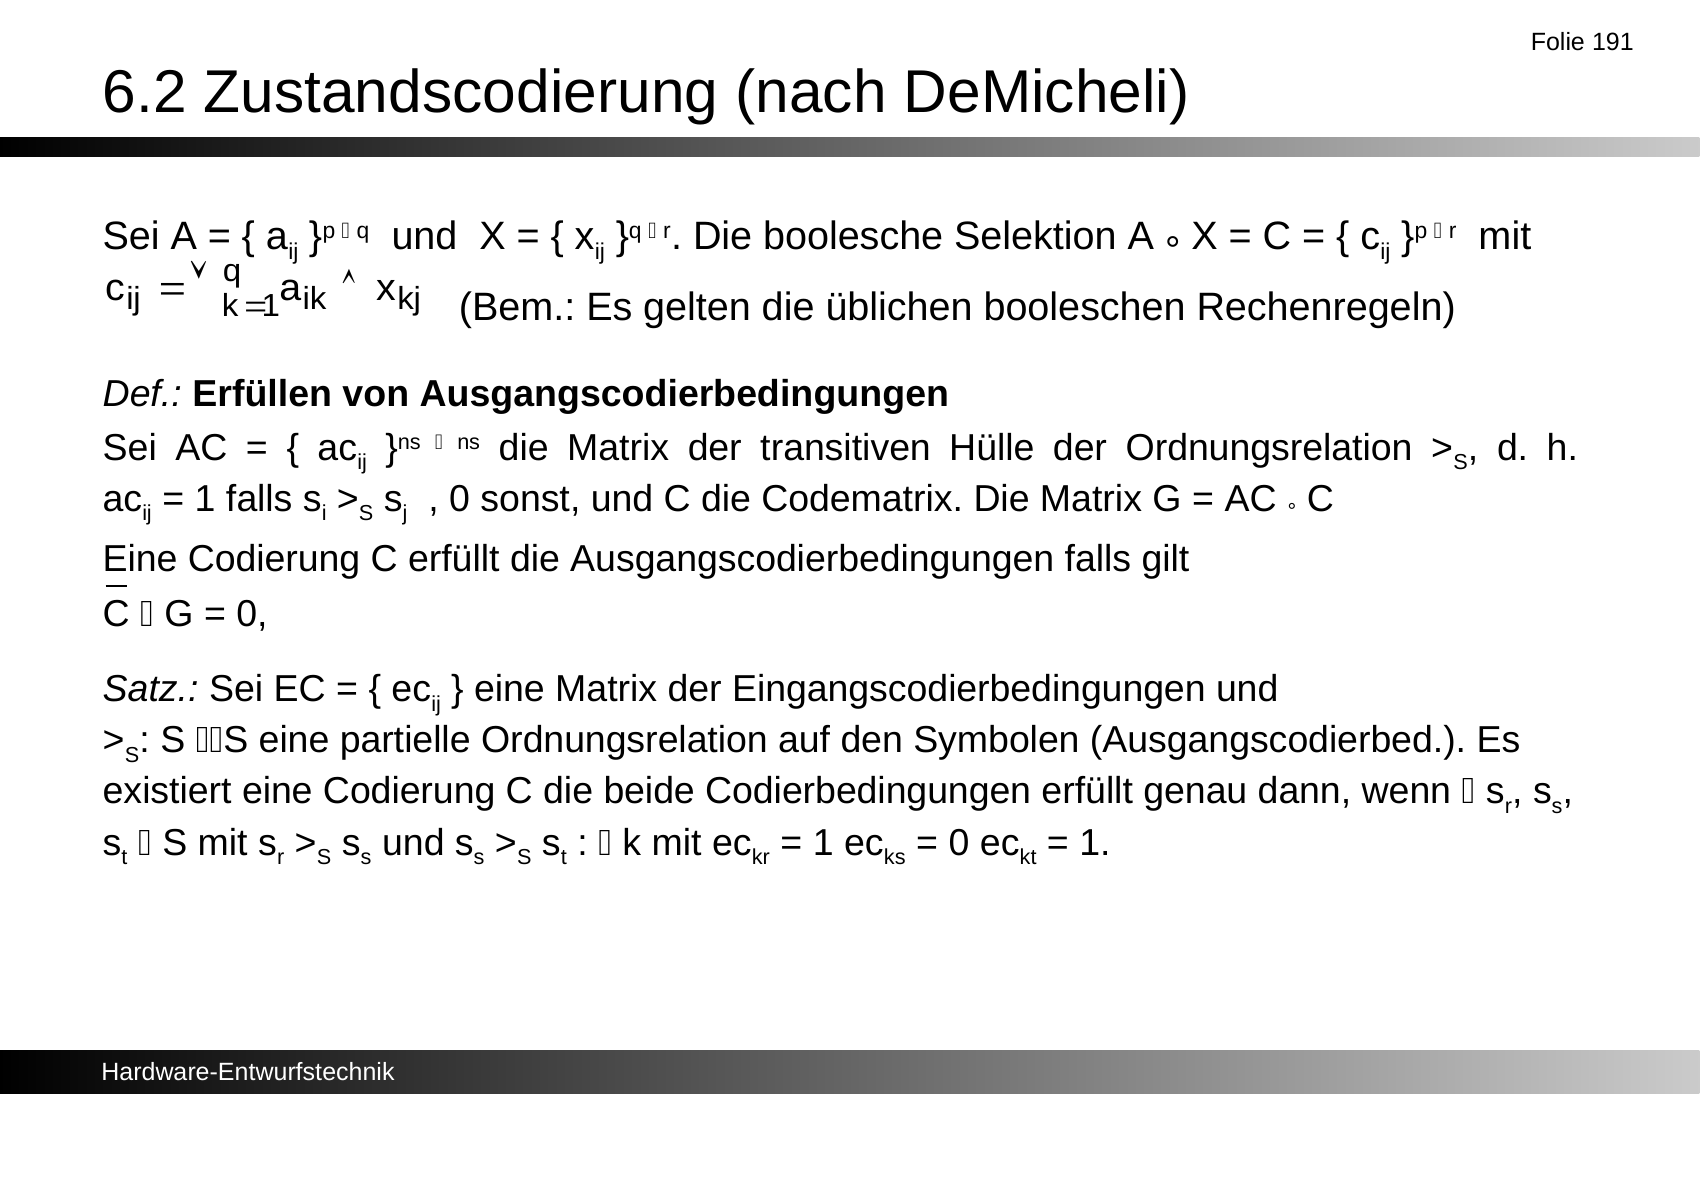

# 6.2 Zustandscodierung (nach DeMicheli)
Sei A = { aij }p  q und X = { xij }q  r. Die boolesche Selektion A ° X = C = { cij }p  r mit
	(Bem.: Es gelten die üblichen booleschen Rechenregeln)
Def.: Erfüllen von Ausgangscodierbedingungen
Sei AC = { acij }ns  ns die Matrix der transitiven Hülle der Ordnungsrelation >S, d. h.
acij = 1 falls si >S sj , 0 sonst, und C die Codematrix. Die Matrix G = AC ° C
Eine Codierung C erfüllt die Ausgangscodierbedingungen falls gilt
C  G = 0,
Satz.: Sei EC = { ecij } eine Matrix der Eingangscodierbedingungen und
>S: S S eine partielle Ordnungsrelation auf den Symbolen (Ausgangscodierbed.). Es existiert eine Codierung C die beide Codierbedingungen erfüllt genau dann, wenn  sr, ss, st  S mit sr >S ss und ss >S st :  k mit eckr = 1 ecks = 0 eckt = 1.